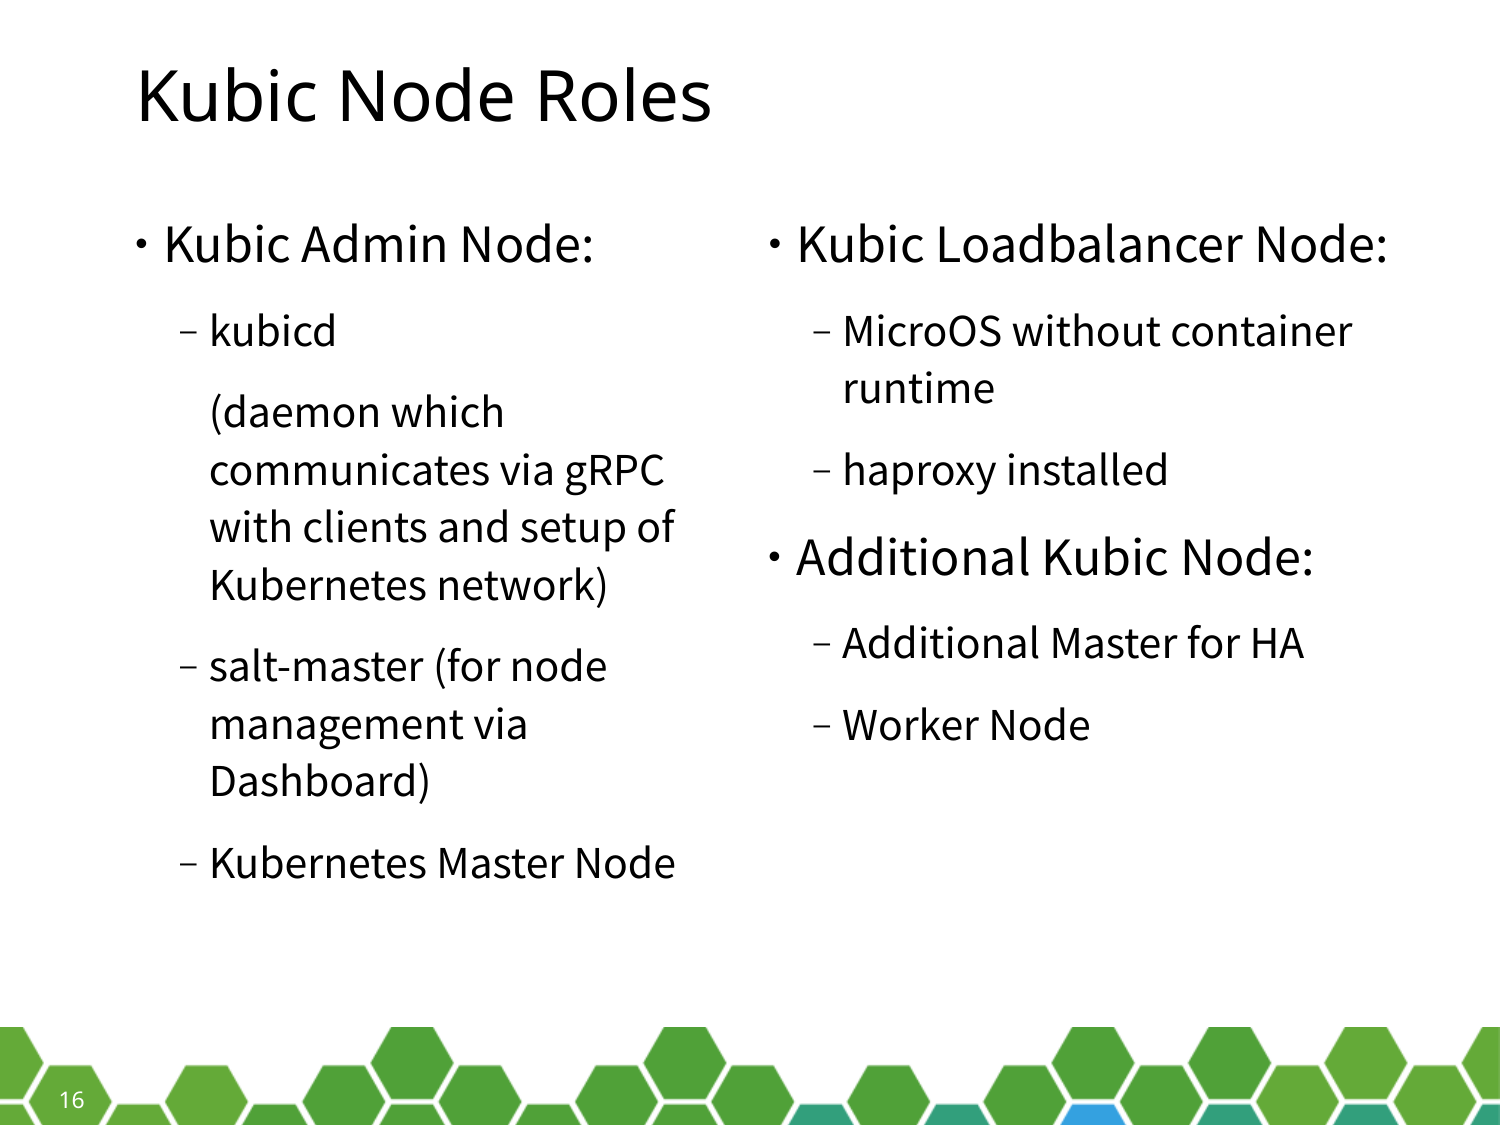

# Kubic Node Roles
Kubic Admin Node:
kubicd
(daemon which communicates via gRPC with clients and setup of Kubernetes network)
salt-master (for node management via Dashboard)
Kubernetes Master Node
Kubic Loadbalancer Node:
MicroOS without container runtime
haproxy installed
Additional Kubic Node:
Additional Master for HA
Worker Node